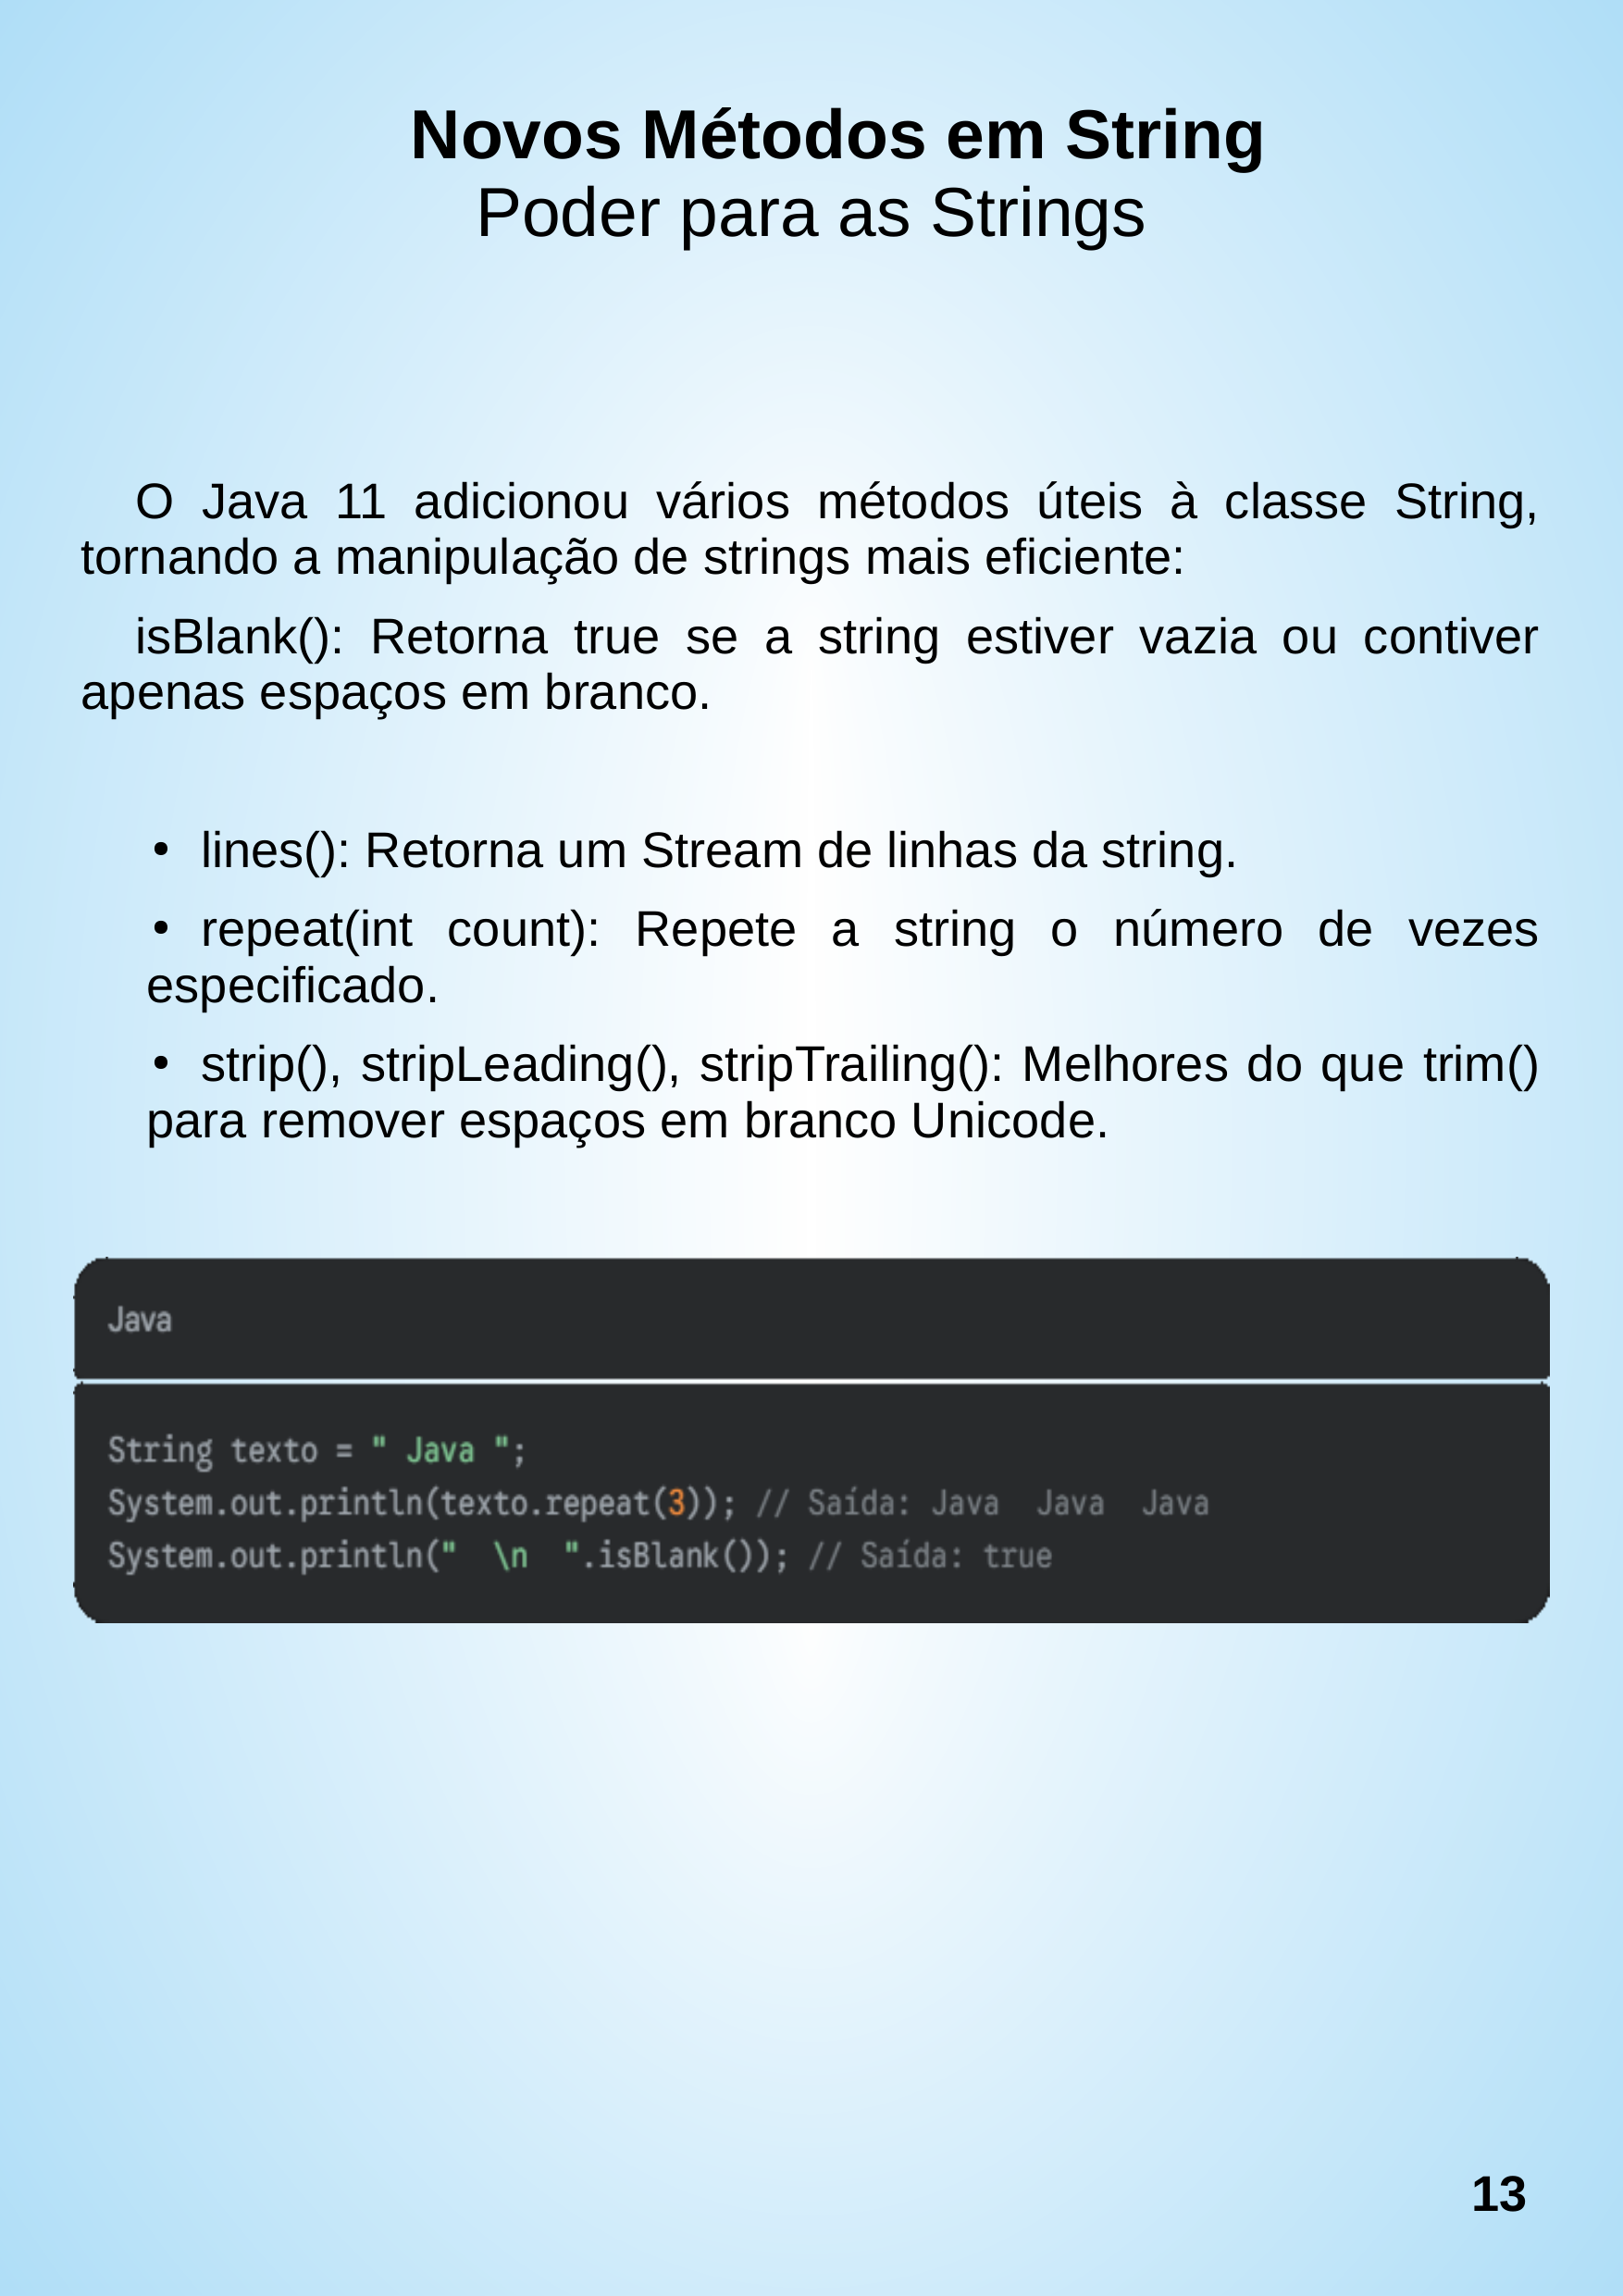

Novos Métodos em String
Poder para as Strings
# O Java 11 adicionou vários métodos úteis à classe String, tornando a manipulação de strings mais eficiente:
isBlank(): Retorna true se a string estiver vazia ou contiver apenas espaços em branco.
lines(): Retorna um Stream de linhas da string.
repeat(int count): Repete a string o número de vezes especificado.
strip(), stripLeading(), stripTrailing(): Melhores do que trim() para remover espaços em branco Unicode.